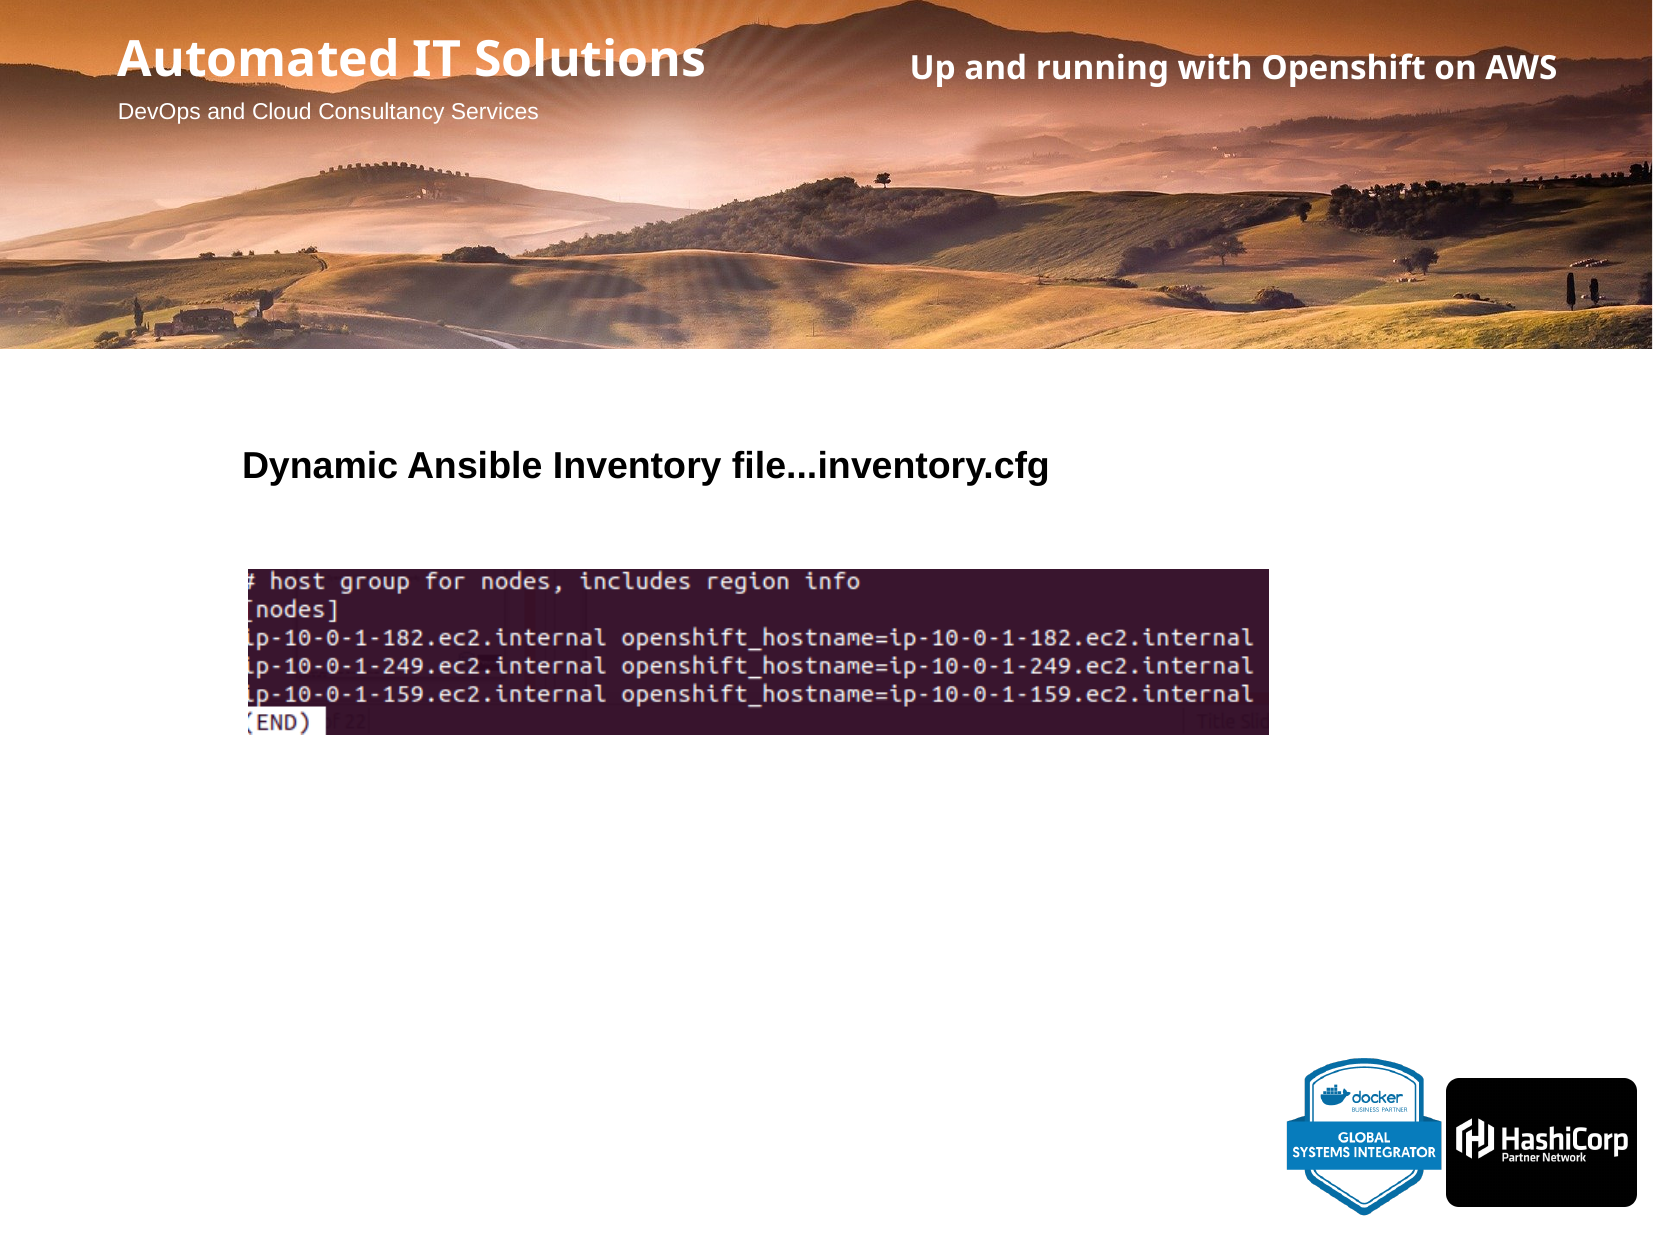

Up and running with Openshift on AWS
Dynamic Ansible Inventory file...inventory.cfg